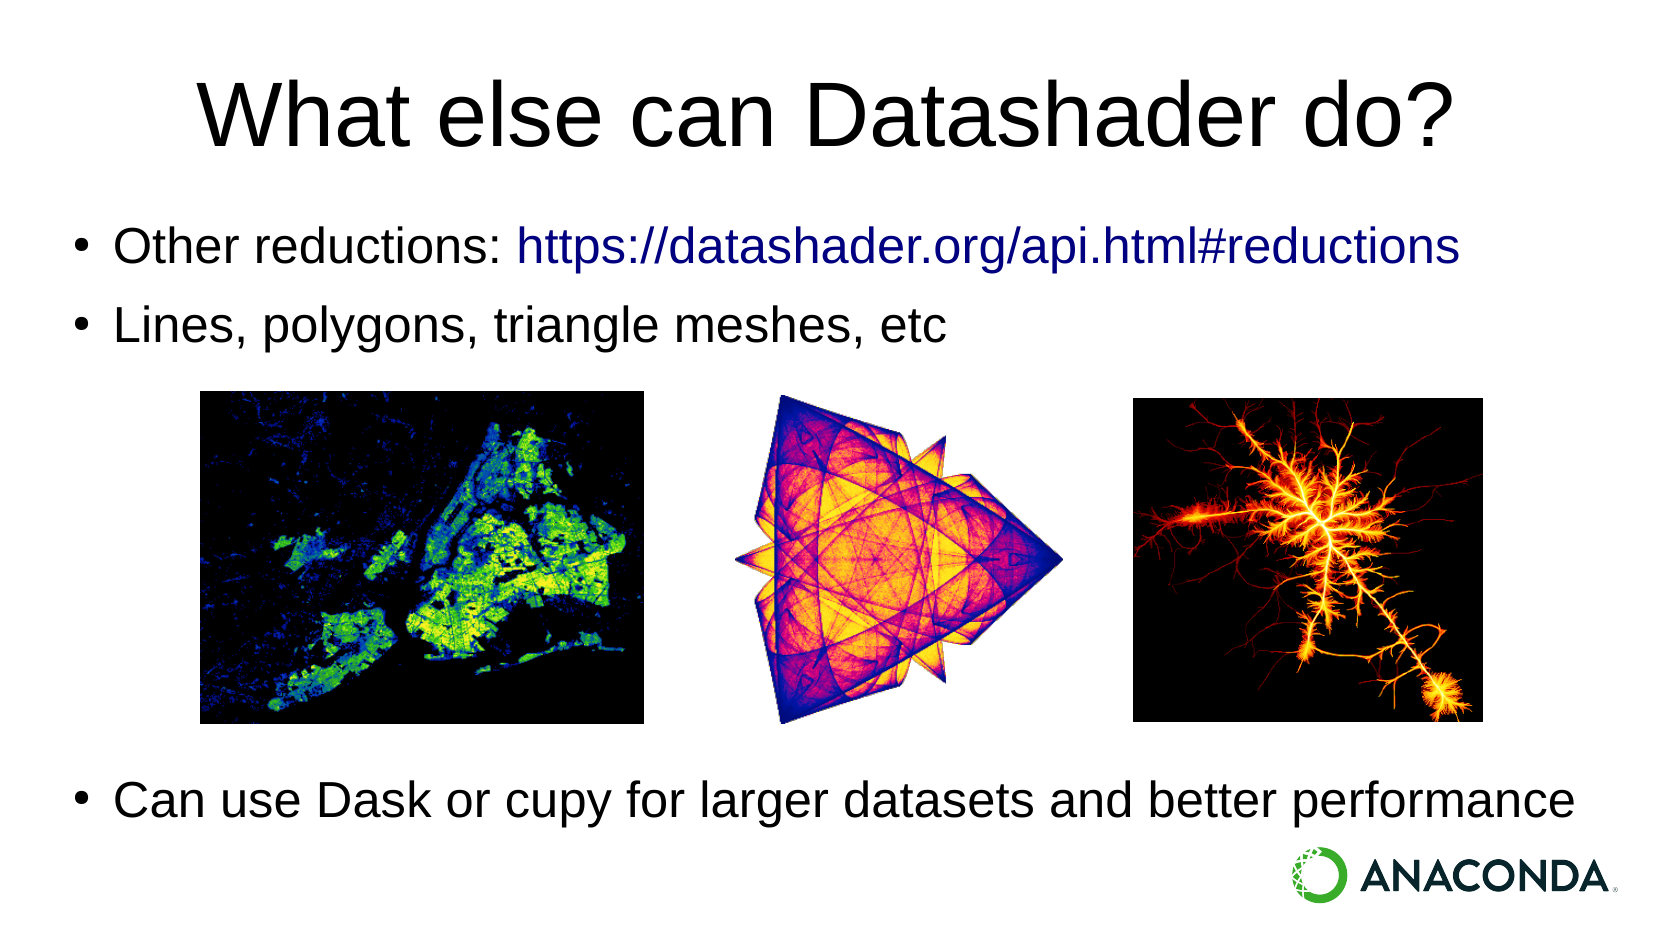

# What else can Datashader do?
Other reductions: https://datashader.org/api.html#reductions
Lines, polygons, triangle meshes, etc
Can use Dask or cupy for larger datasets and better performance